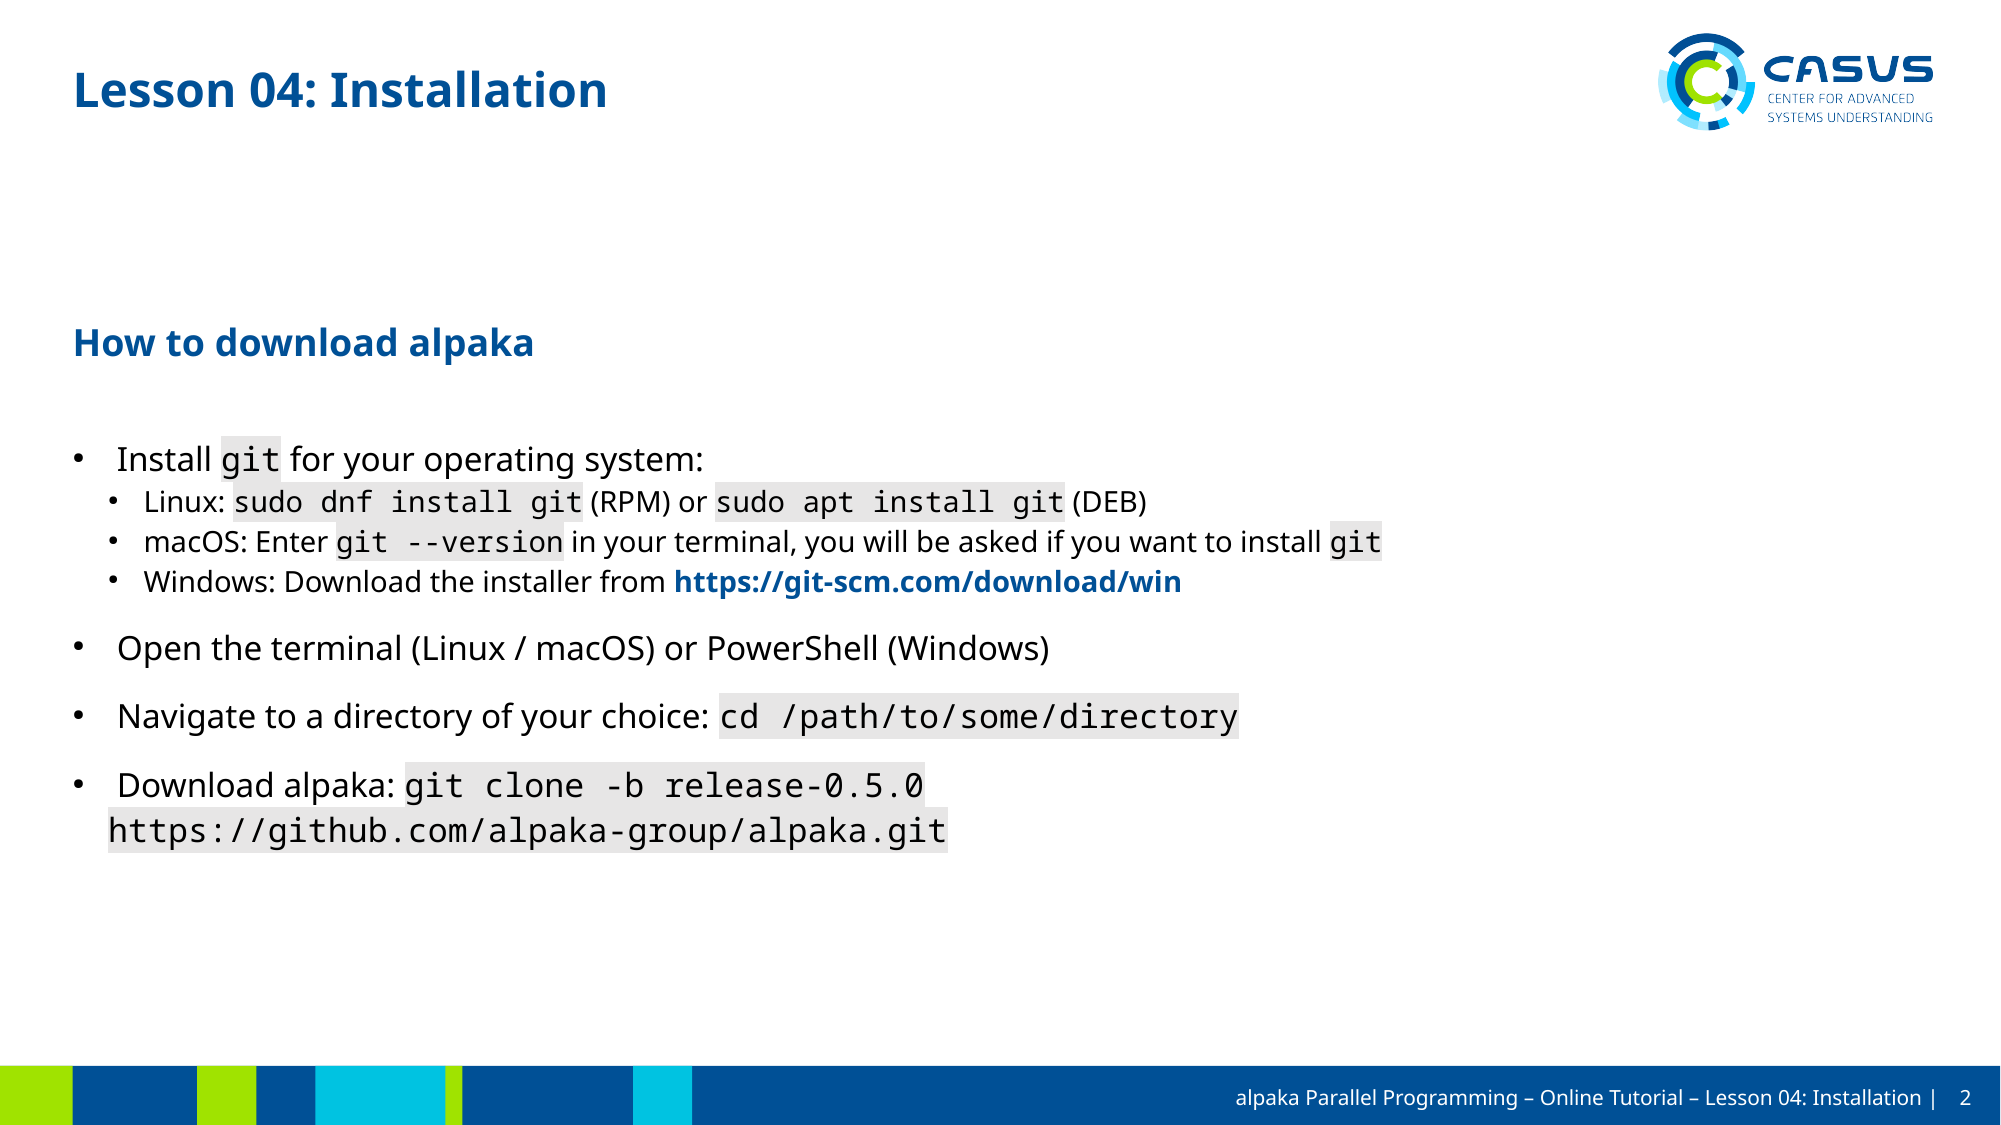

# Lesson 04: Installation
How to download alpaka
 Install git for your operating system:
Linux: sudo dnf install git (RPM) or sudo apt install git (DEB)
macOS: Enter git --version in your terminal, you will be asked if you want to install git
Windows: Download the installer from https://git-scm.com/download/win
 Open the terminal (Linux / macOS) or PowerShell (Windows)
 Navigate to a directory of your choice: cd /path/to/some/directory
 Download alpaka: git clone -b release-0.5.0 https://github.com/alpaka-group/alpaka.git
alpaka Parallel Programming – Online Tutorial – Lesson 04: Installation
2